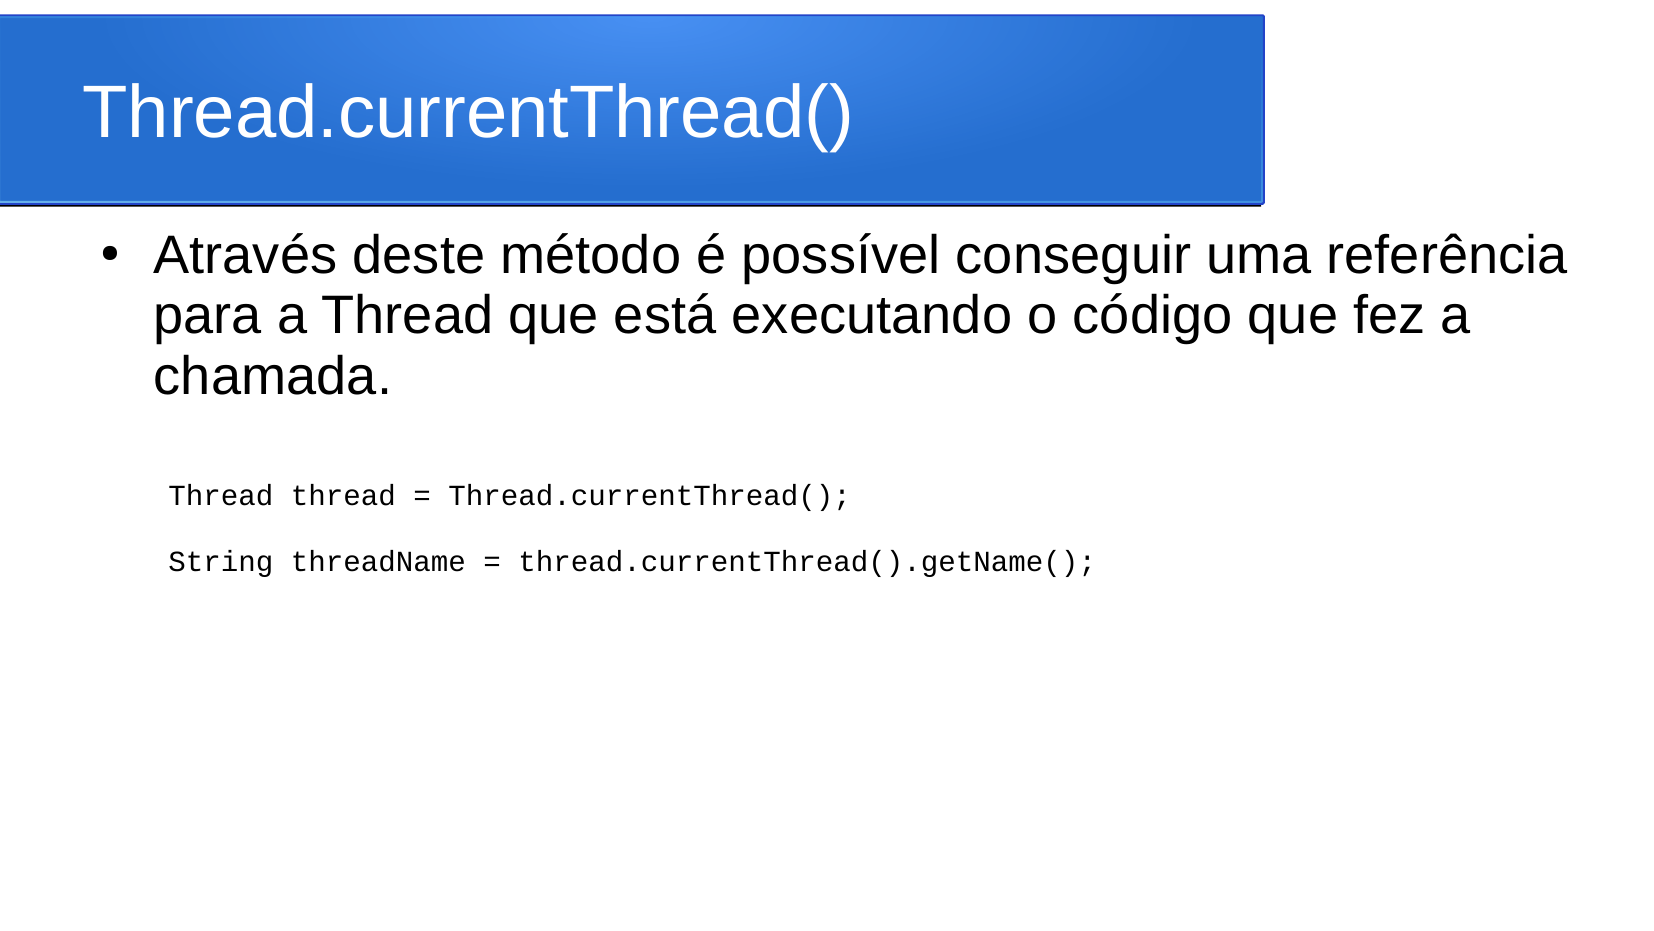

# Thread.currentThread()
Através deste método é possível conseguir uma referência para a Thread que está executando o código que fez a chamada.
Thread thread = Thread.currentThread();
String threadName = thread.currentThread().getName();